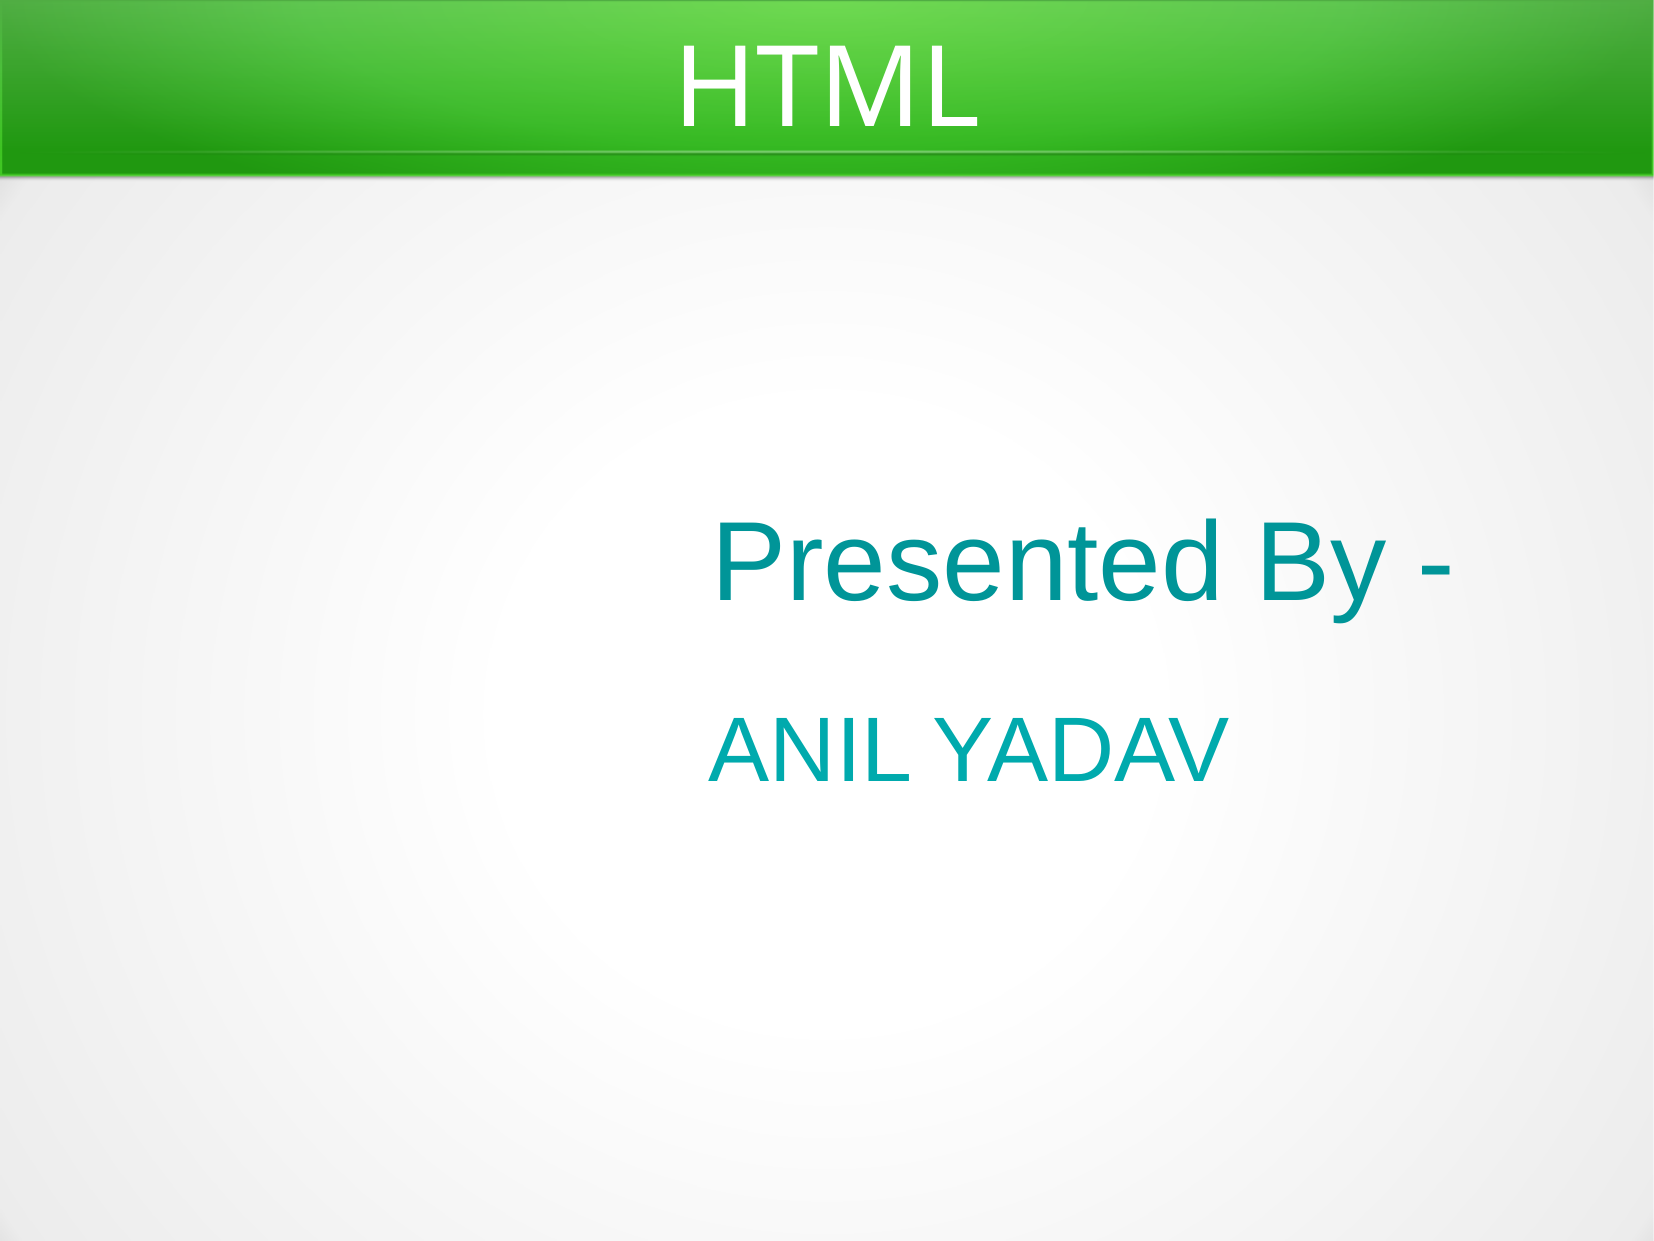

# HTML
Presented By -
ANIL YADAV